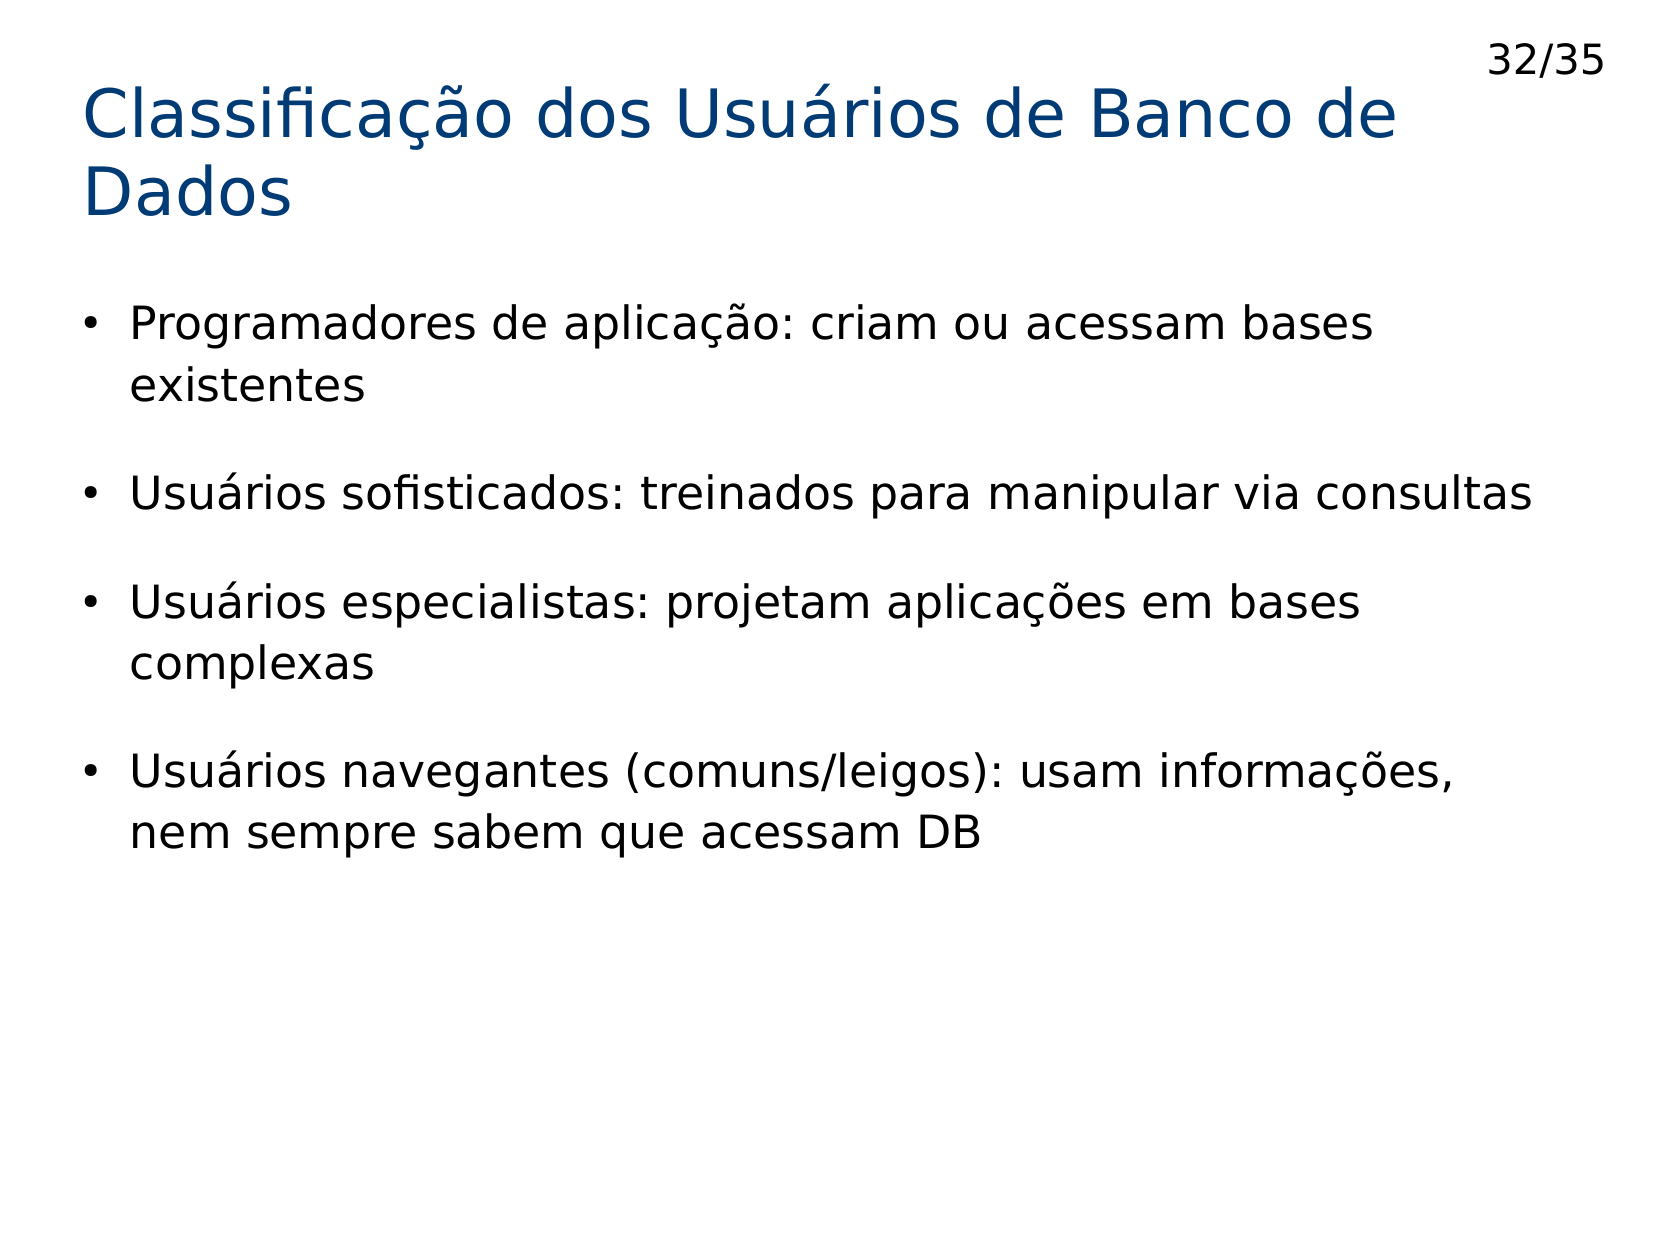

32
# Classificação dos Usuários de Banco de Dados
Programadores de aplicação: criam ou acessam bases existentes
Usuários sofisticados: treinados para manipular via consultas
Usuários especialistas: projetam aplicações em bases complexas
Usuários navegantes (comuns/leigos): usam informações, nem sempre sabem que acessam DB